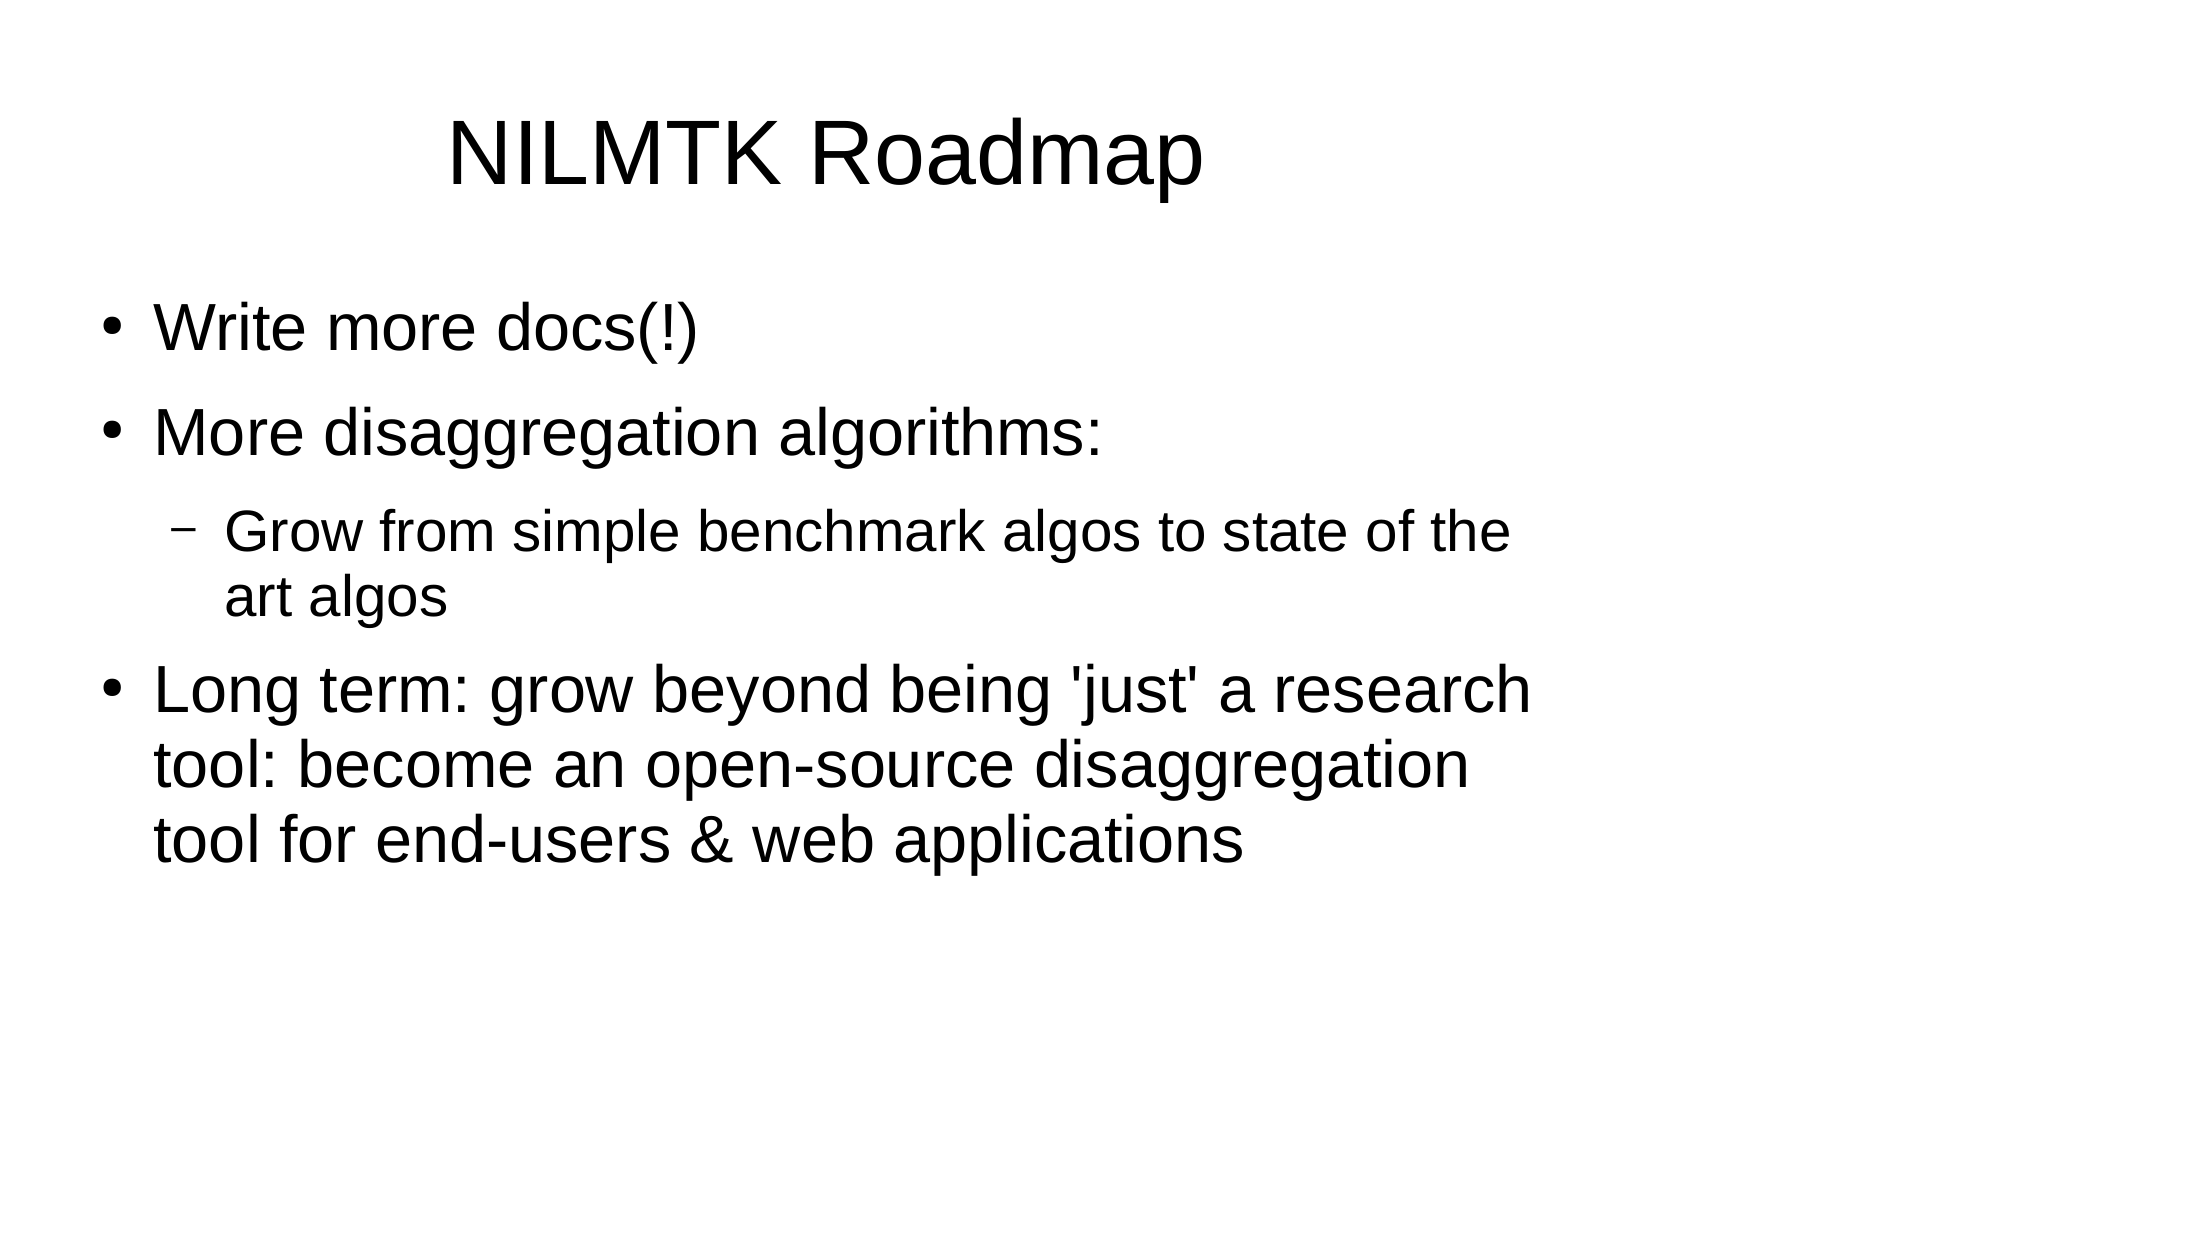

# NILMTK Roadmap
Write more docs(!)
More disaggregation algorithms:
Grow from simple benchmark algos to state of the art algos
Long term: grow beyond being 'just' a research tool: become an open-source disaggregation tool for end-users & web applications